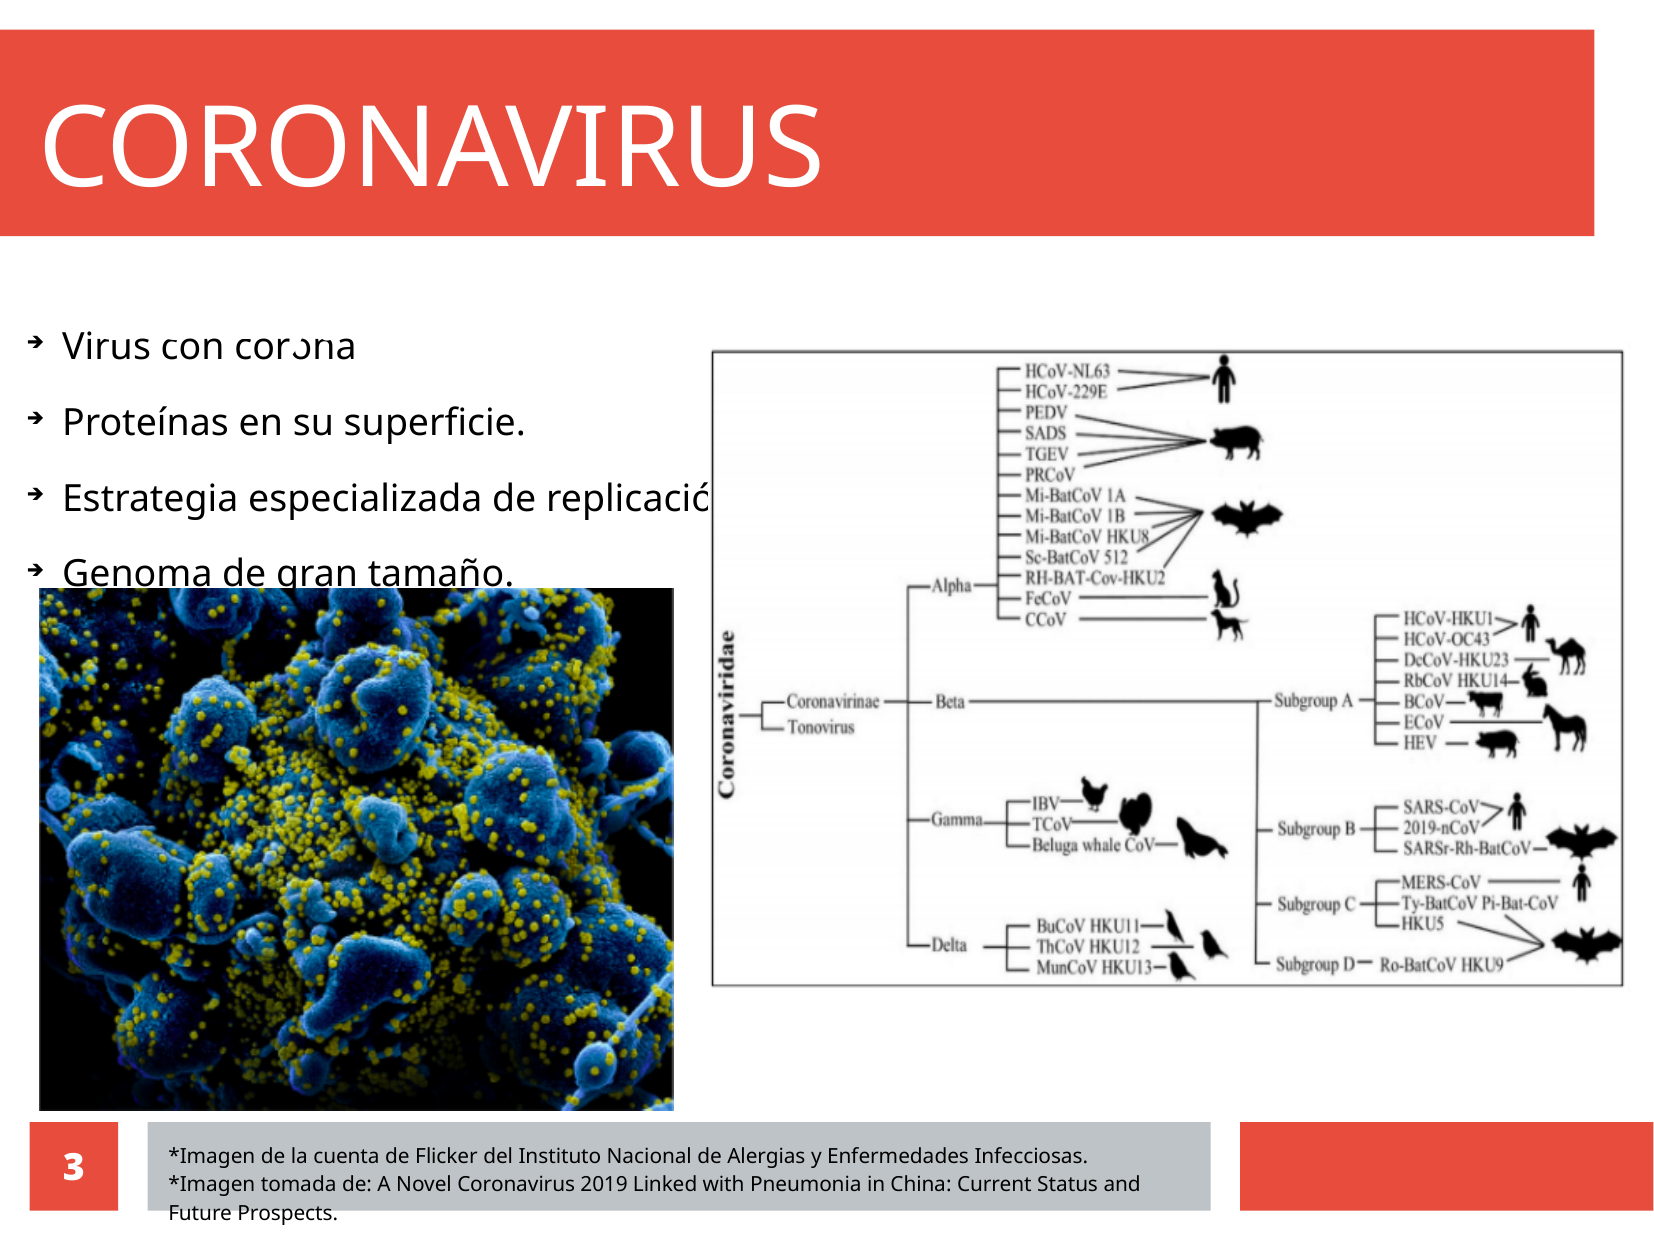

CORONAVIRUS (CoV):
Virus con corona
Proteínas en su superficie.
Estrategia especializada de replicación.
Genoma de gran tamaño.
3
*Imagen de la cuenta de Flicker del Instituto Nacional de Alergias y Enfermedades Infecciosas.
*Imagen tomada de: A Novel Coronavirus 2019 Linked with Pneumonia in China: Current Status and Future Prospects.